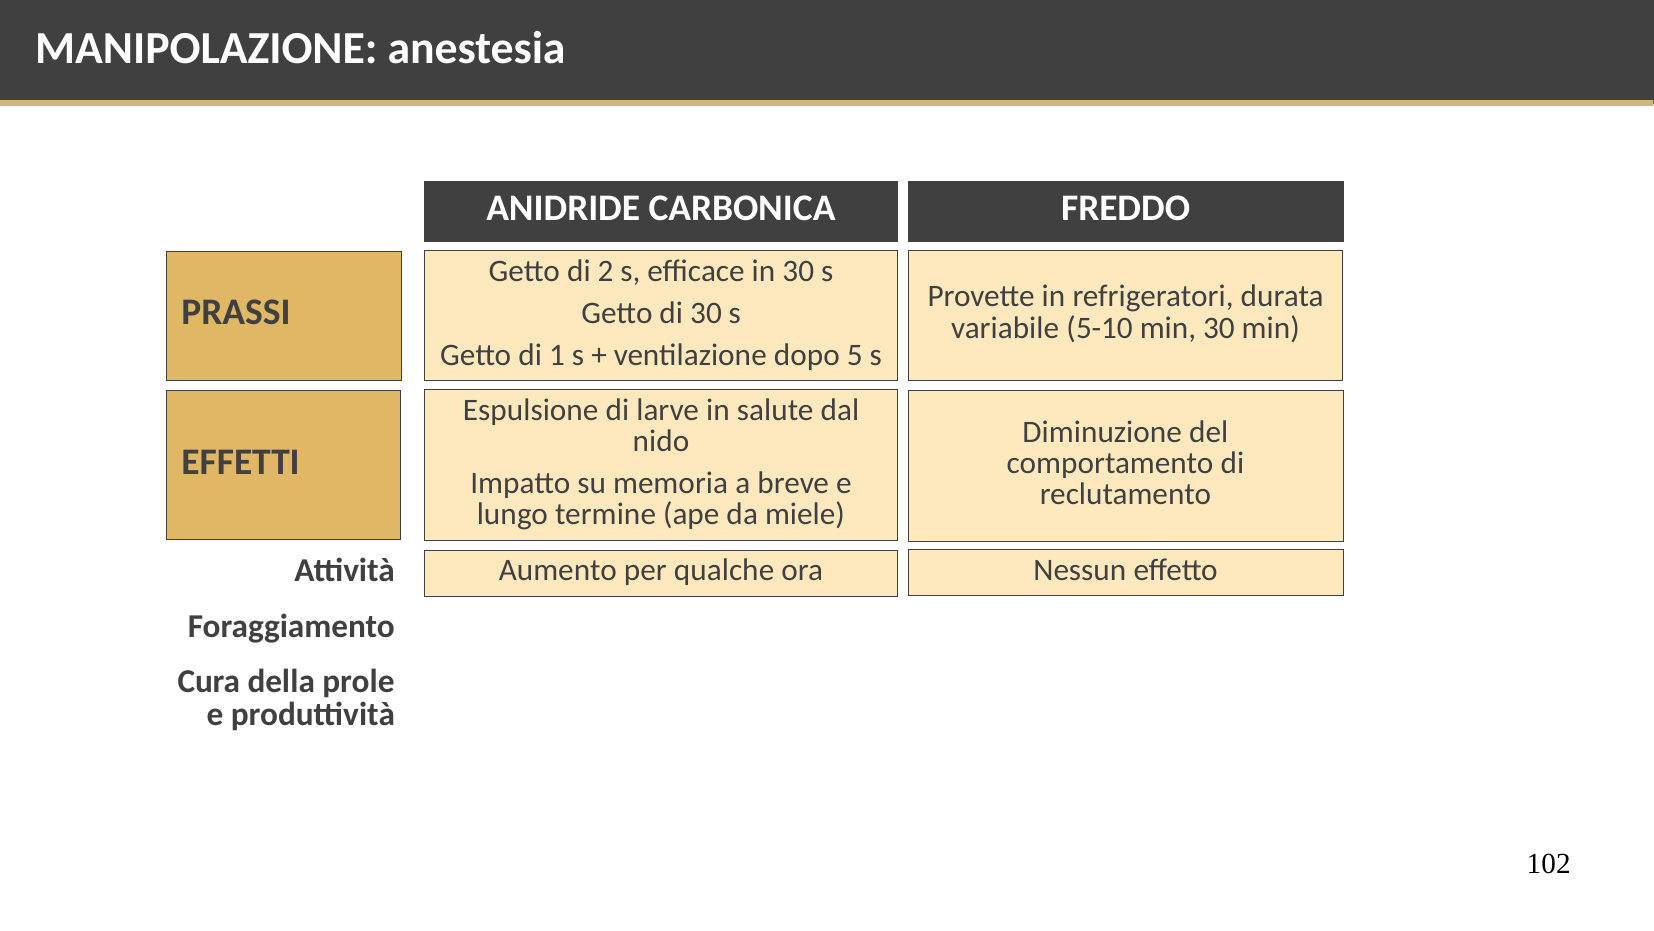

MANIPOLAZIONE: anestesia
ANIDRIDE CARBONICA
FREDDO
Getto di 2 s, efficace in 30 s
Getto di 30 s
Getto di 1 s + ventilazione dopo 5 s
Provette in refrigeratori, durata variabile (5-10 min, 30 min)
PRASSI
Espulsione di larve in salute dal nido
Impatto su memoria a breve e lungo termine (ape da miele)
EFFETTI
Diminuzione del comportamento di reclutamento
Nessun effetto
Attività
Aumento per qualche ora
Foraggiamento
Cura della prole
e produttività
102